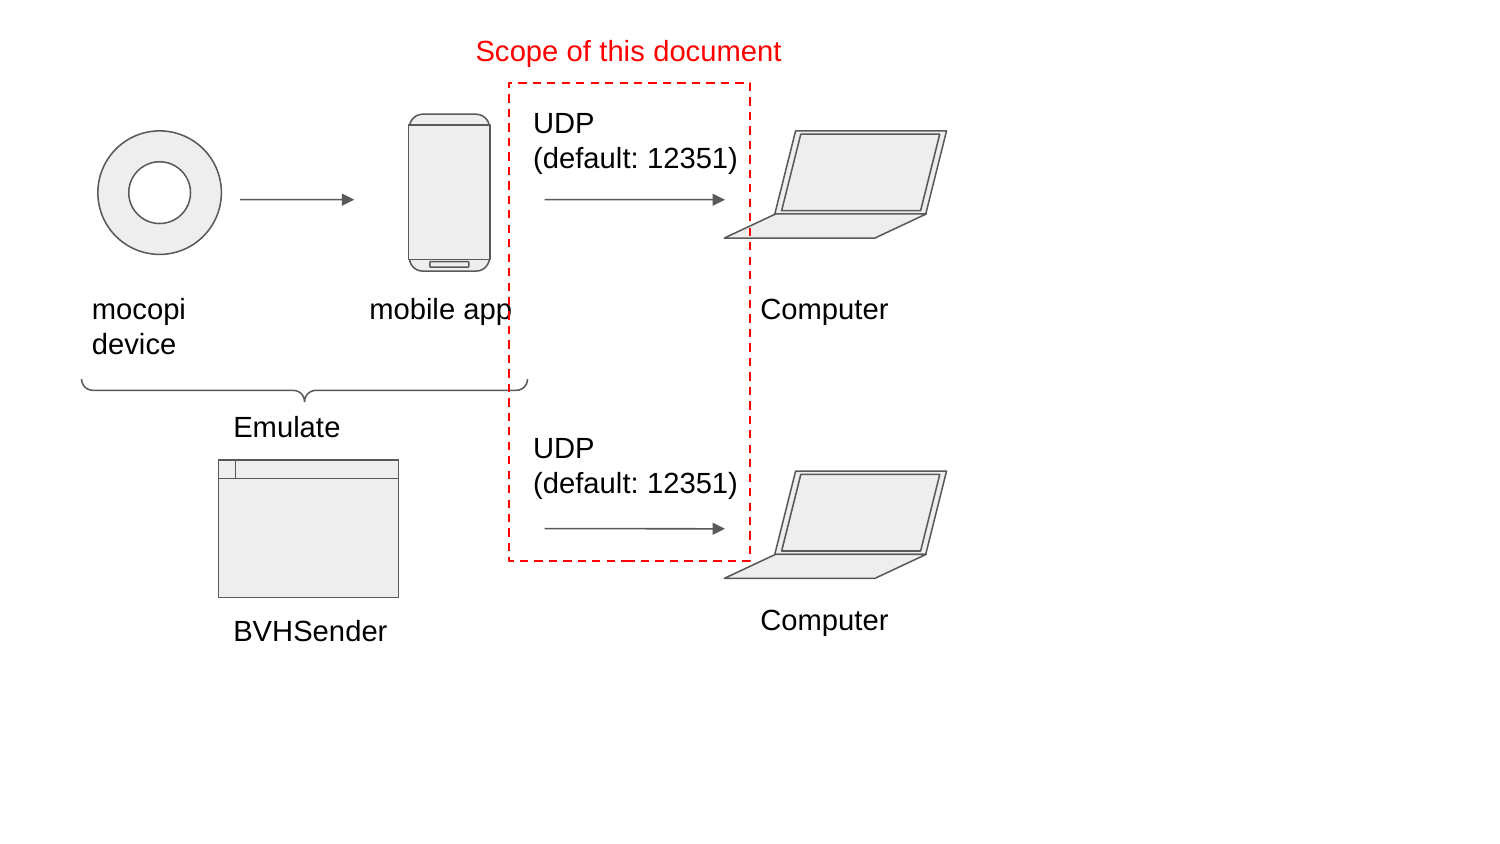

Scope of this document
UDP
(default: 12351)
mocopi device
mobile app
Computer
Emulate
UDP
(default: 12351)
Computer
BVHSender